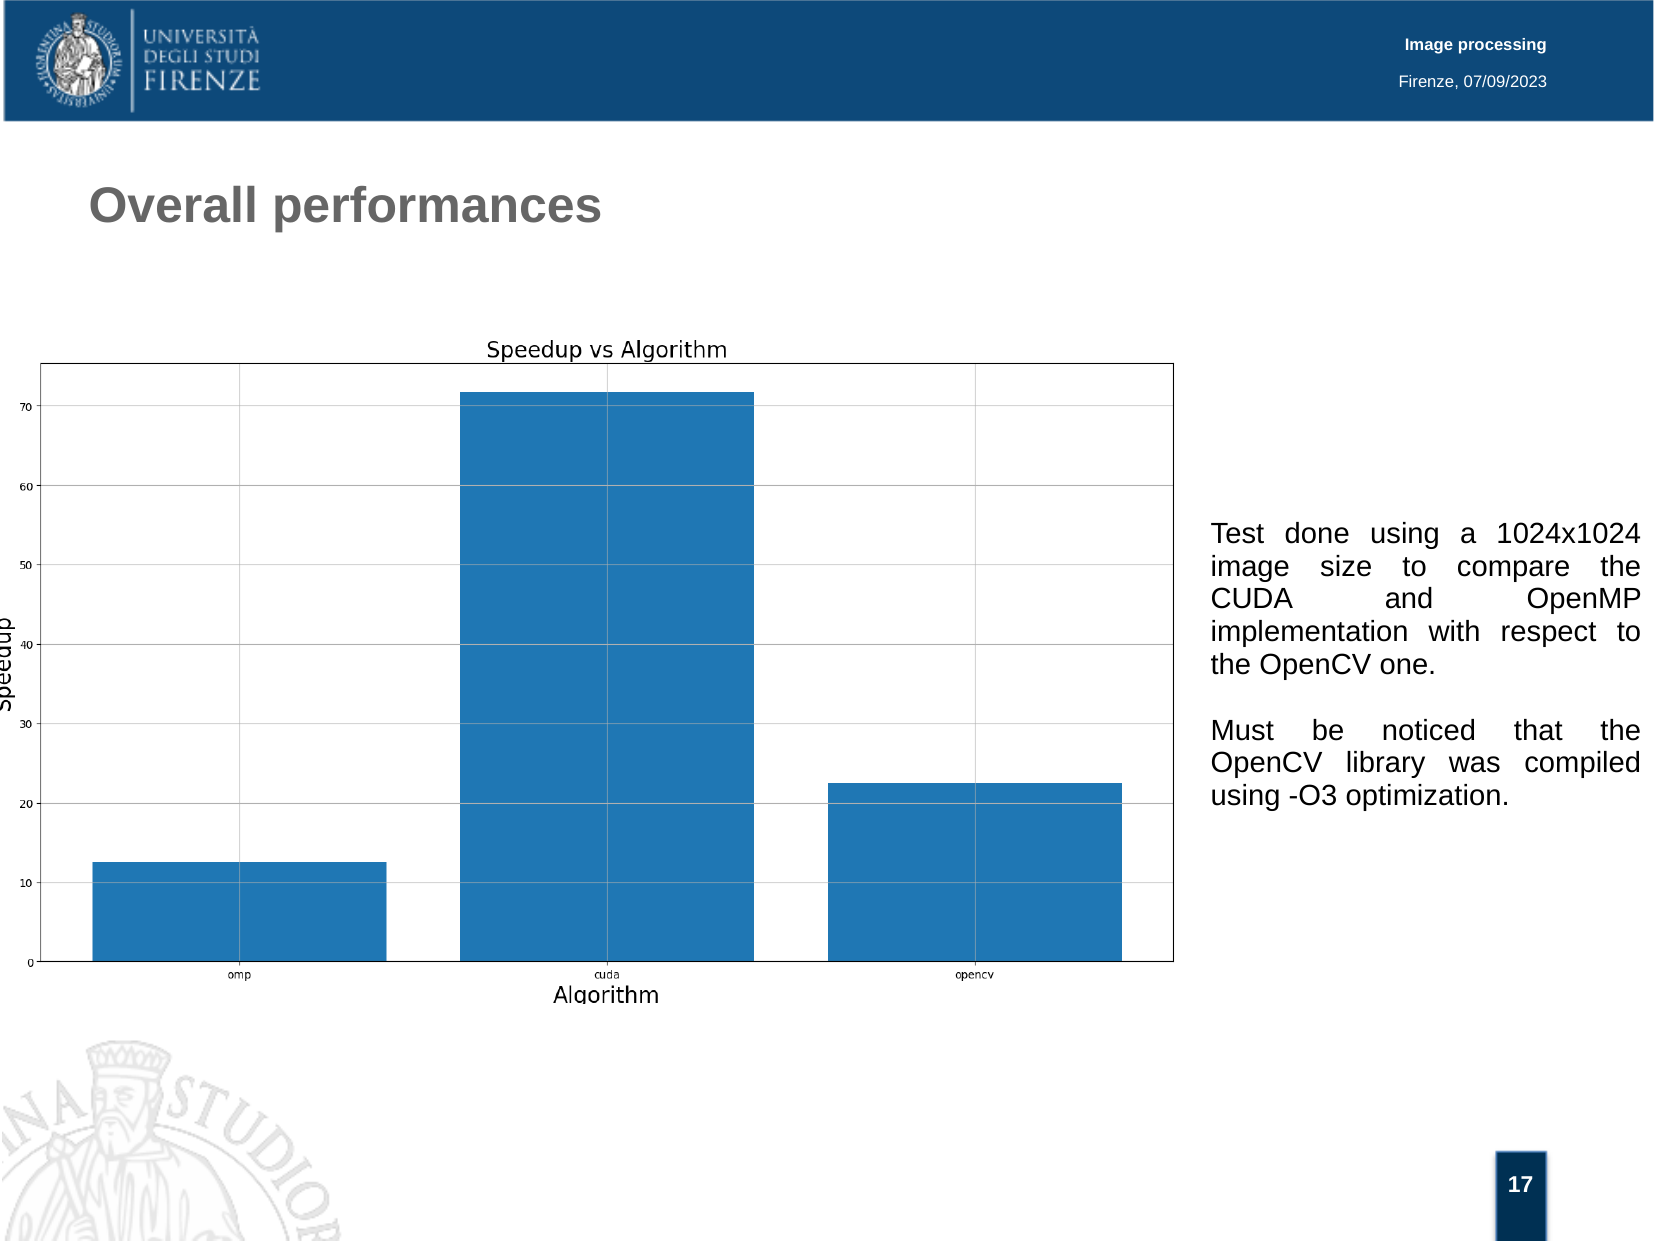

Image processing
Firenze, 07/09/2023
Overall performances
Test done using a 1024x1024 image size to compare the CUDA and OpenMP implementation with respect to the OpenCV one.
Must be noticed that the OpenCV library was compiled using -O3 optimization.
17